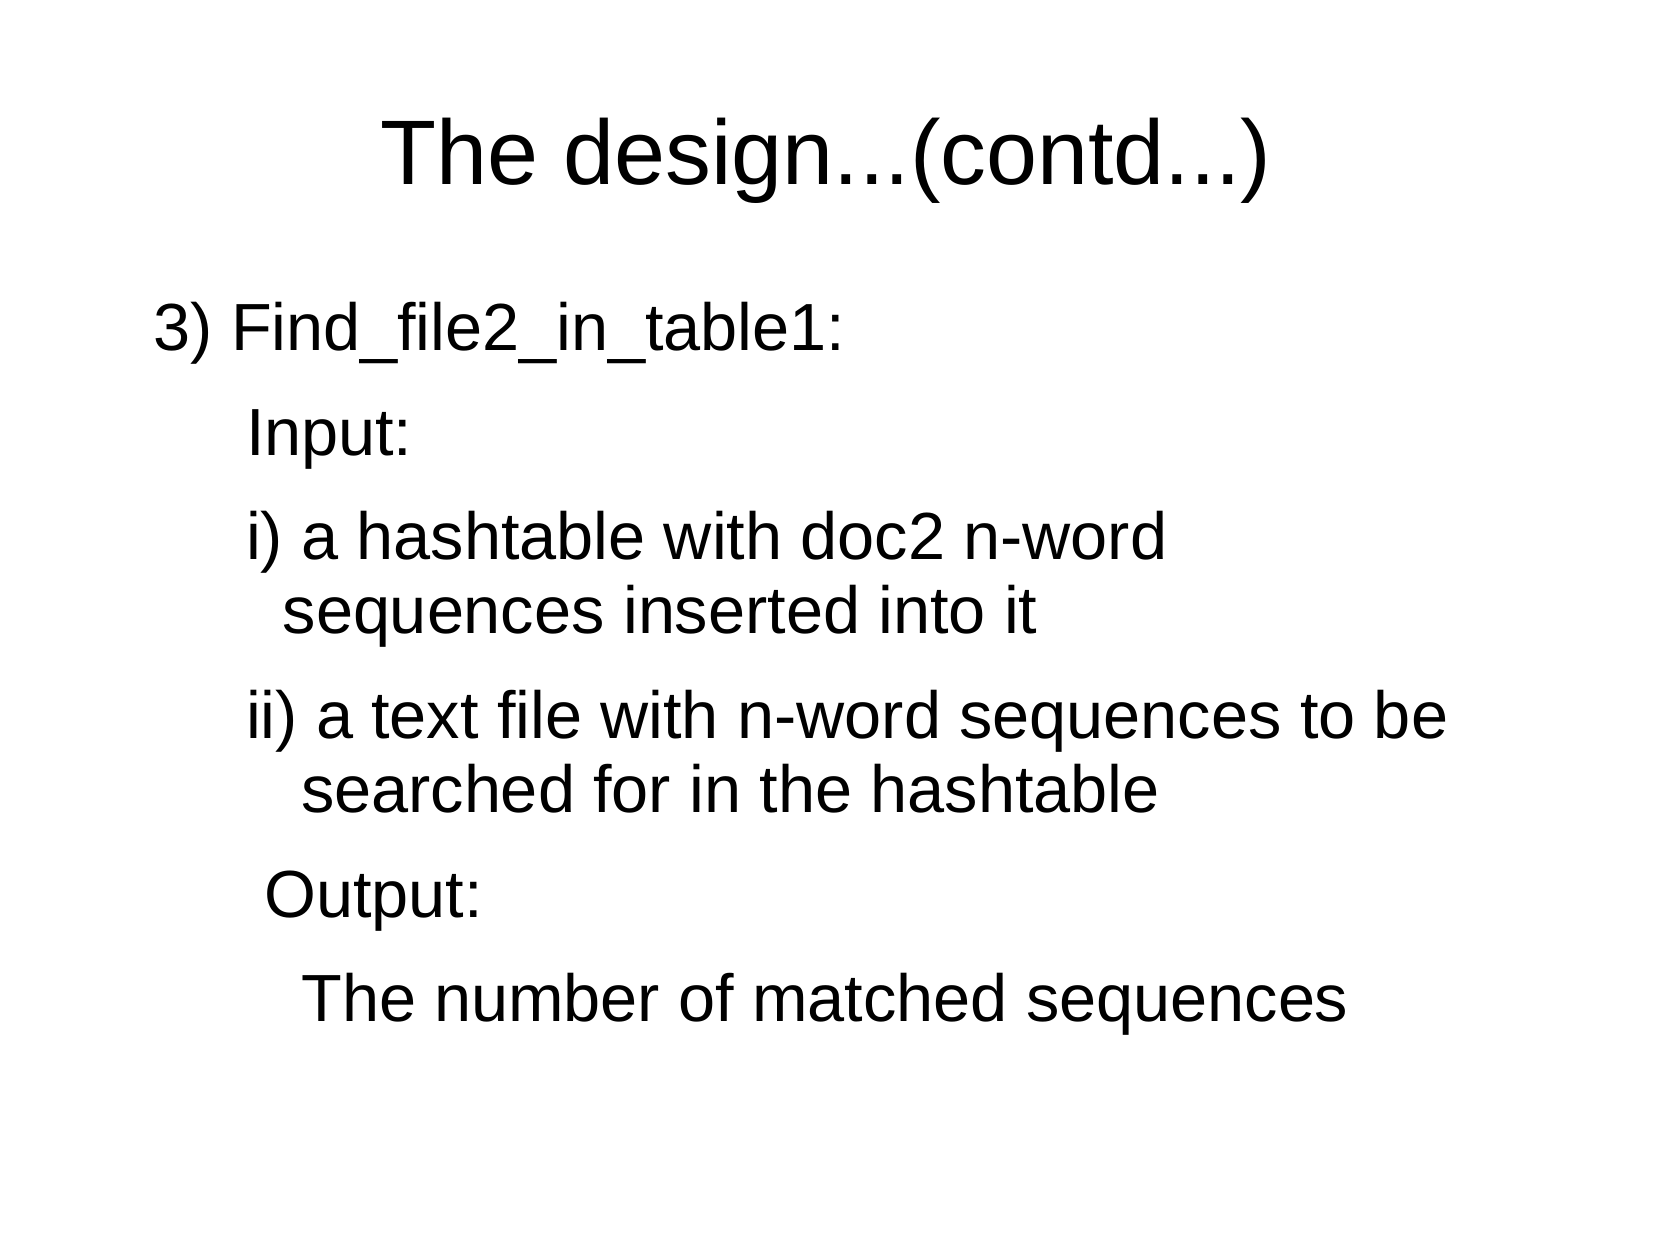

# The design...(contd...)
3) Find_file2_in_table1:
 Input:
 i) a hashtable with doc2 n-word sequences inserted into it
 ii) a text file with n-word sequences to be searched for in the hashtable
 Output:
 The number of matched sequences